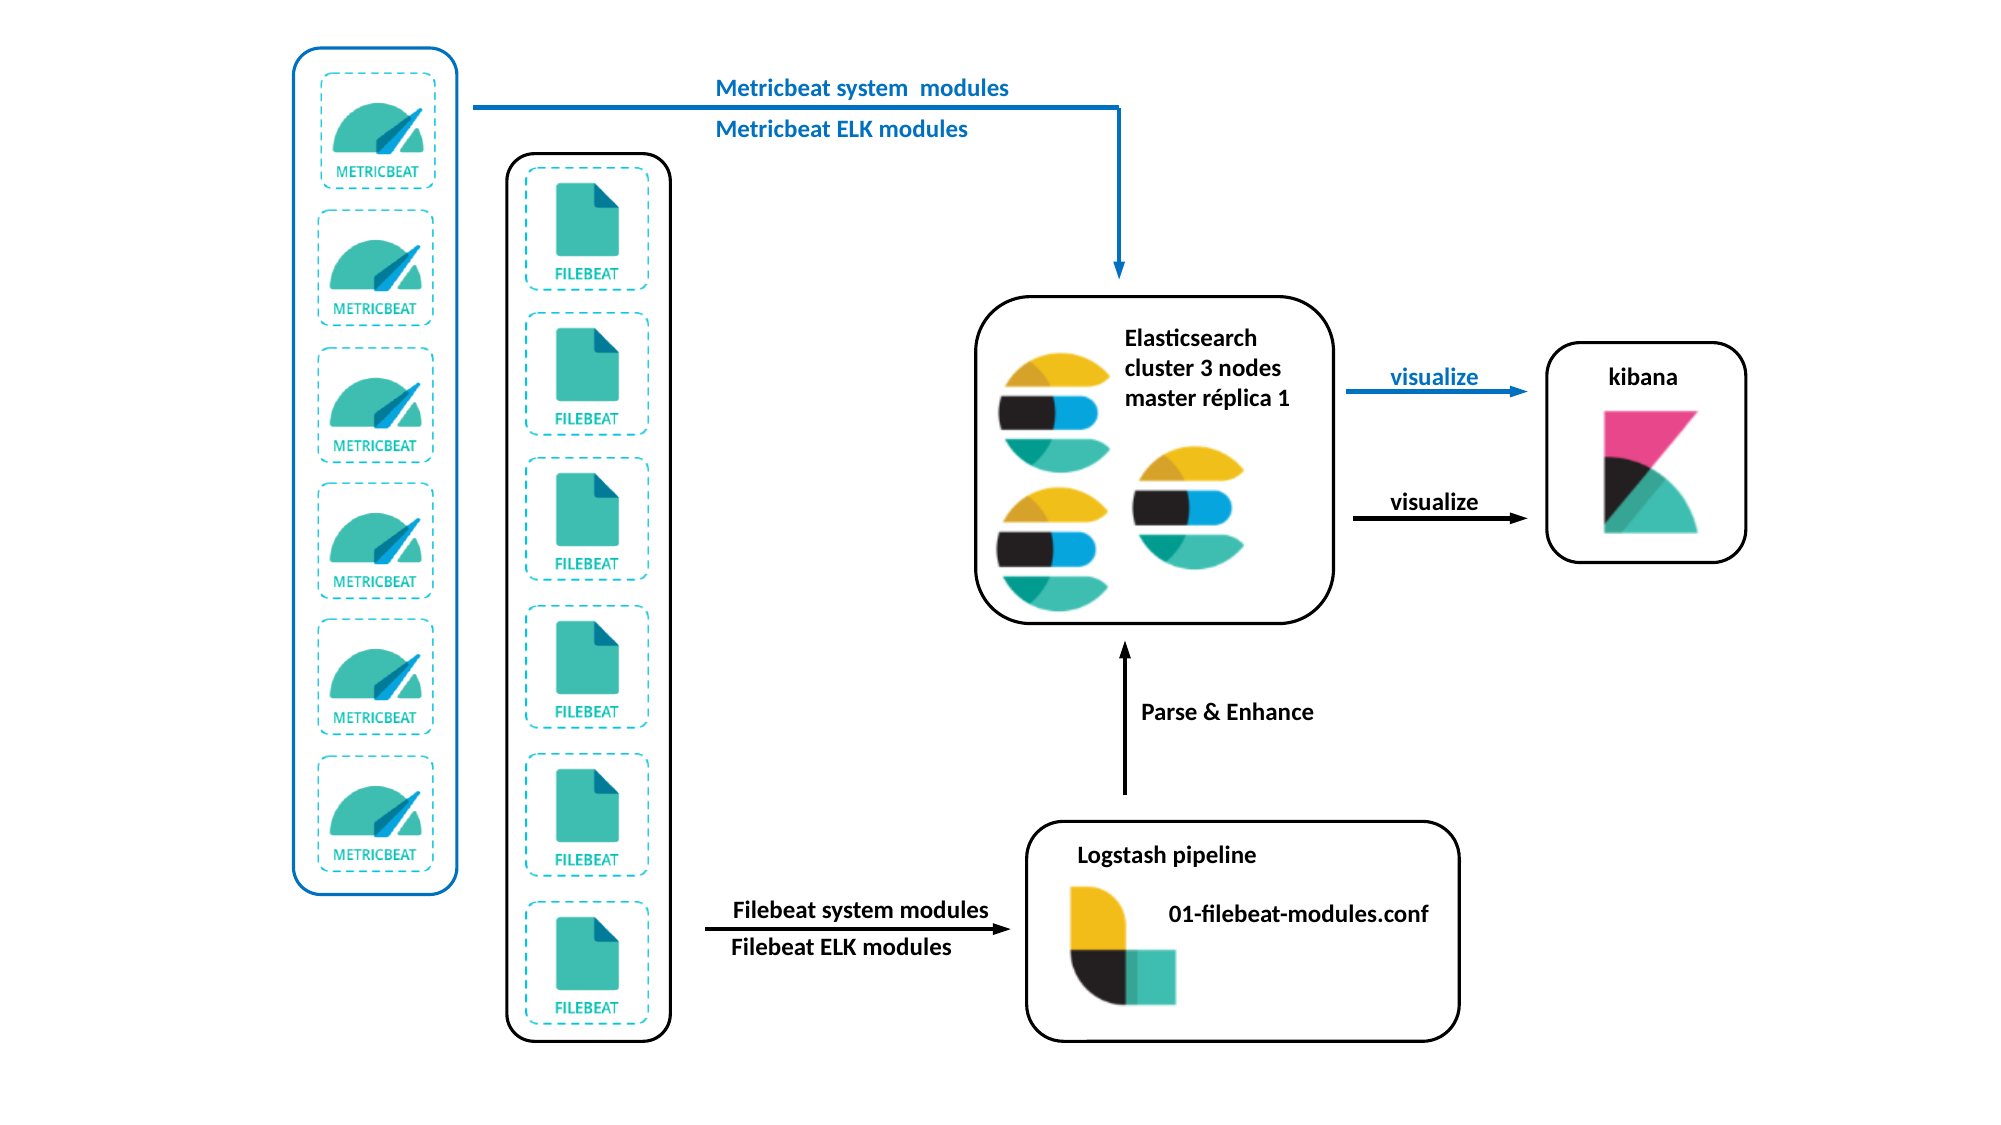

Metricbeat system modules
Metricbeat ELK modules
Elasticsearch cluster 3 nodes master réplica 1
visualize
kibana
visualize
Parse & Enhance
Logstash pipeline
Filebeat system modules
01-filebeat-modules.conf
Filebeat ELK modules